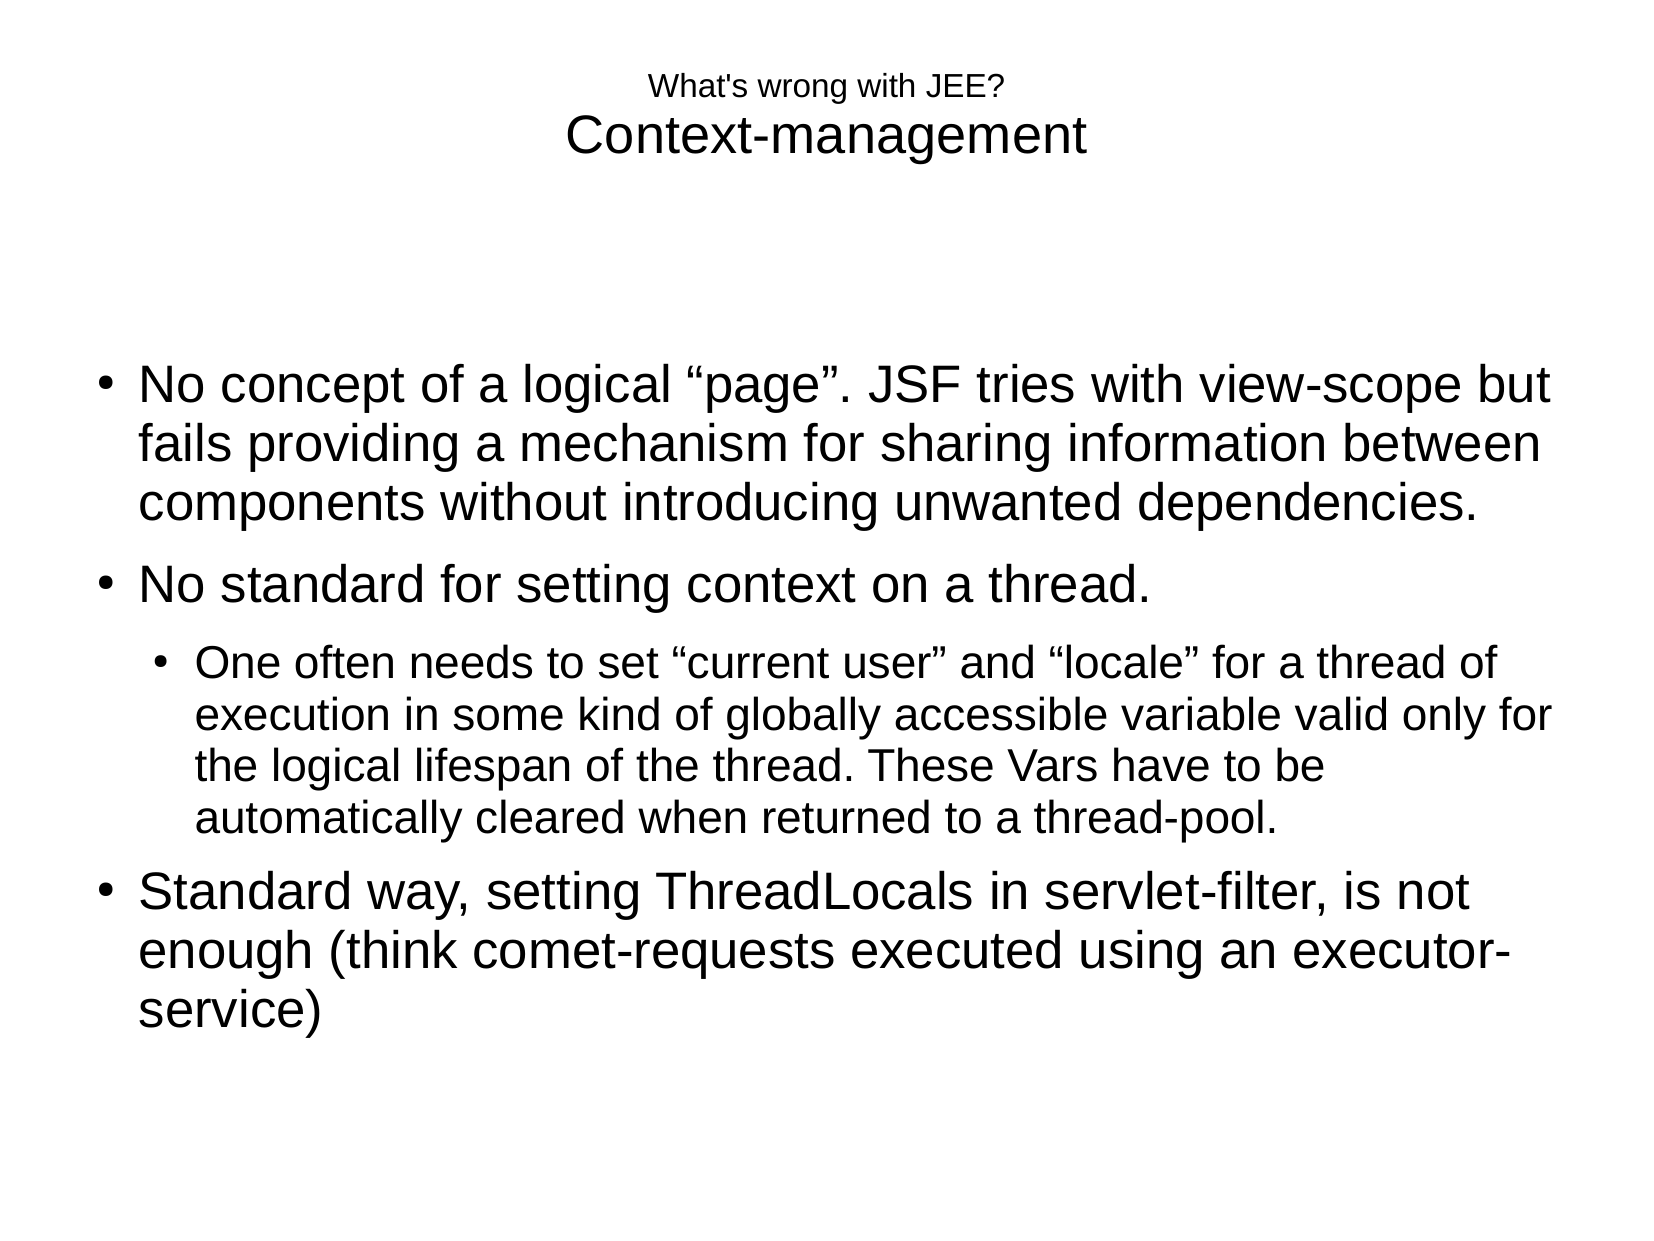

What's wrong with JEE?
Context-management
# No concept of a logical “page”. JSF tries with view-scope but fails providing a mechanism for sharing information between components without introducing unwanted dependencies.
No standard for setting context on a thread.
One often needs to set “current user” and “locale” for a thread of execution in some kind of globally accessible variable valid only for the logical lifespan of the thread. These Vars have to be automatically cleared when returned to a thread-pool.
Standard way, setting ThreadLocals in servlet-filter, is not enough (think comet-requests executed using an executor-service)